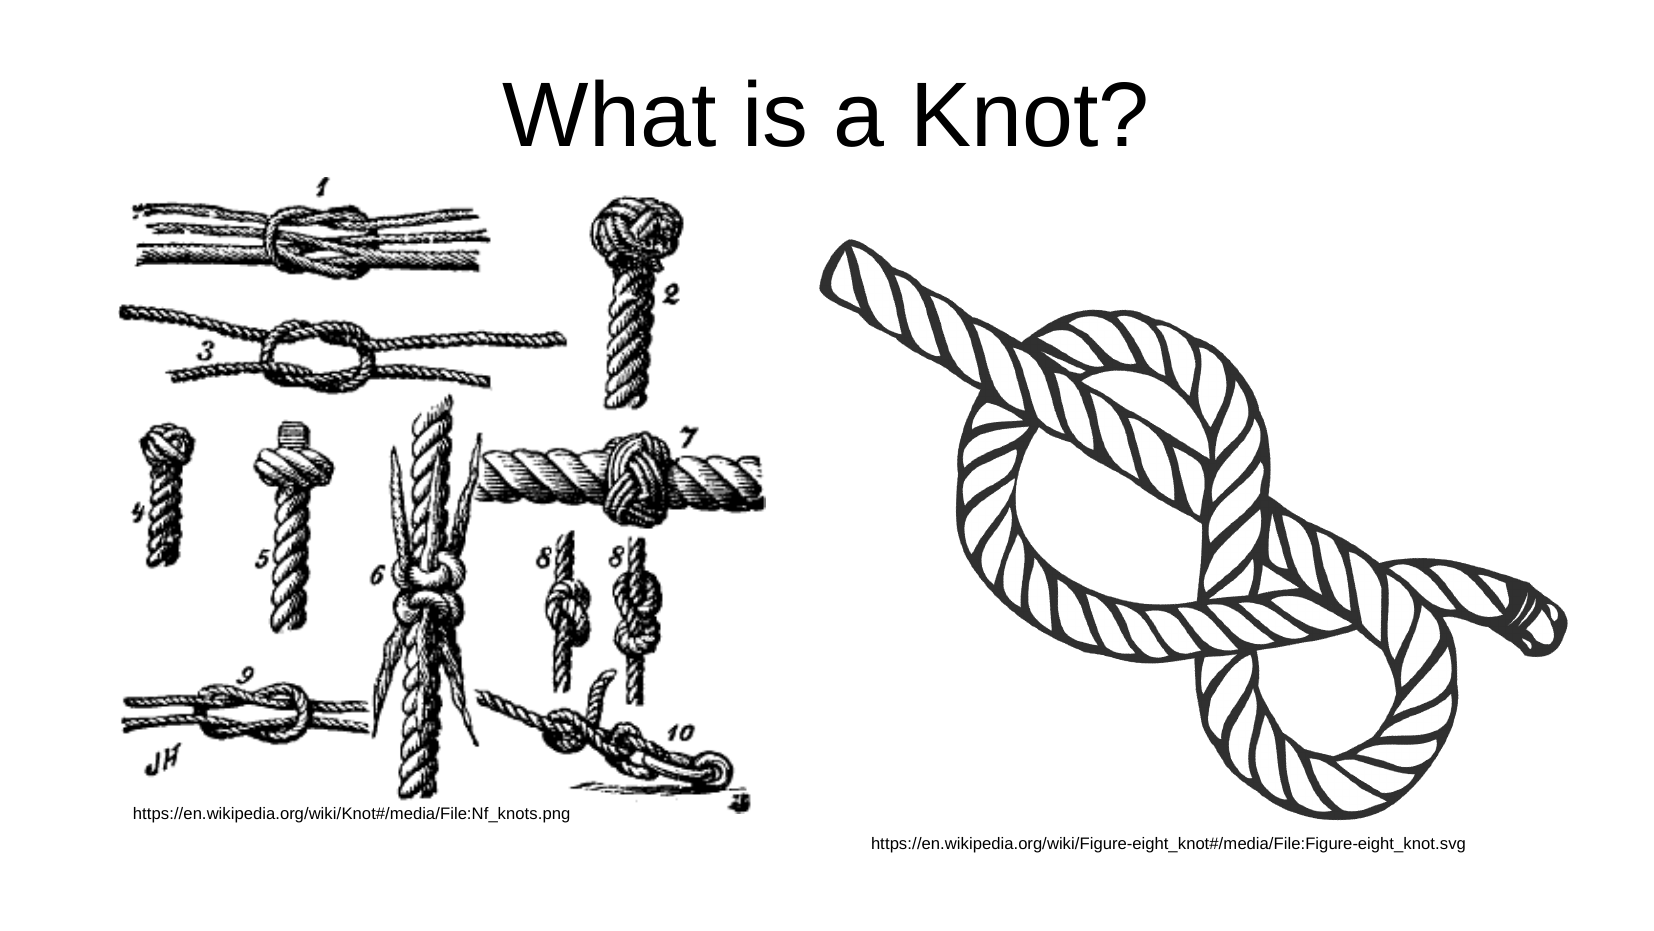

# What is a Knot?
https://en.wikipedia.org/wiki/Knot#/media/File:Nf_knots.png
https://en.wikipedia.org/wiki/Figure-eight_knot#/media/File:Figure-eight_knot.svg